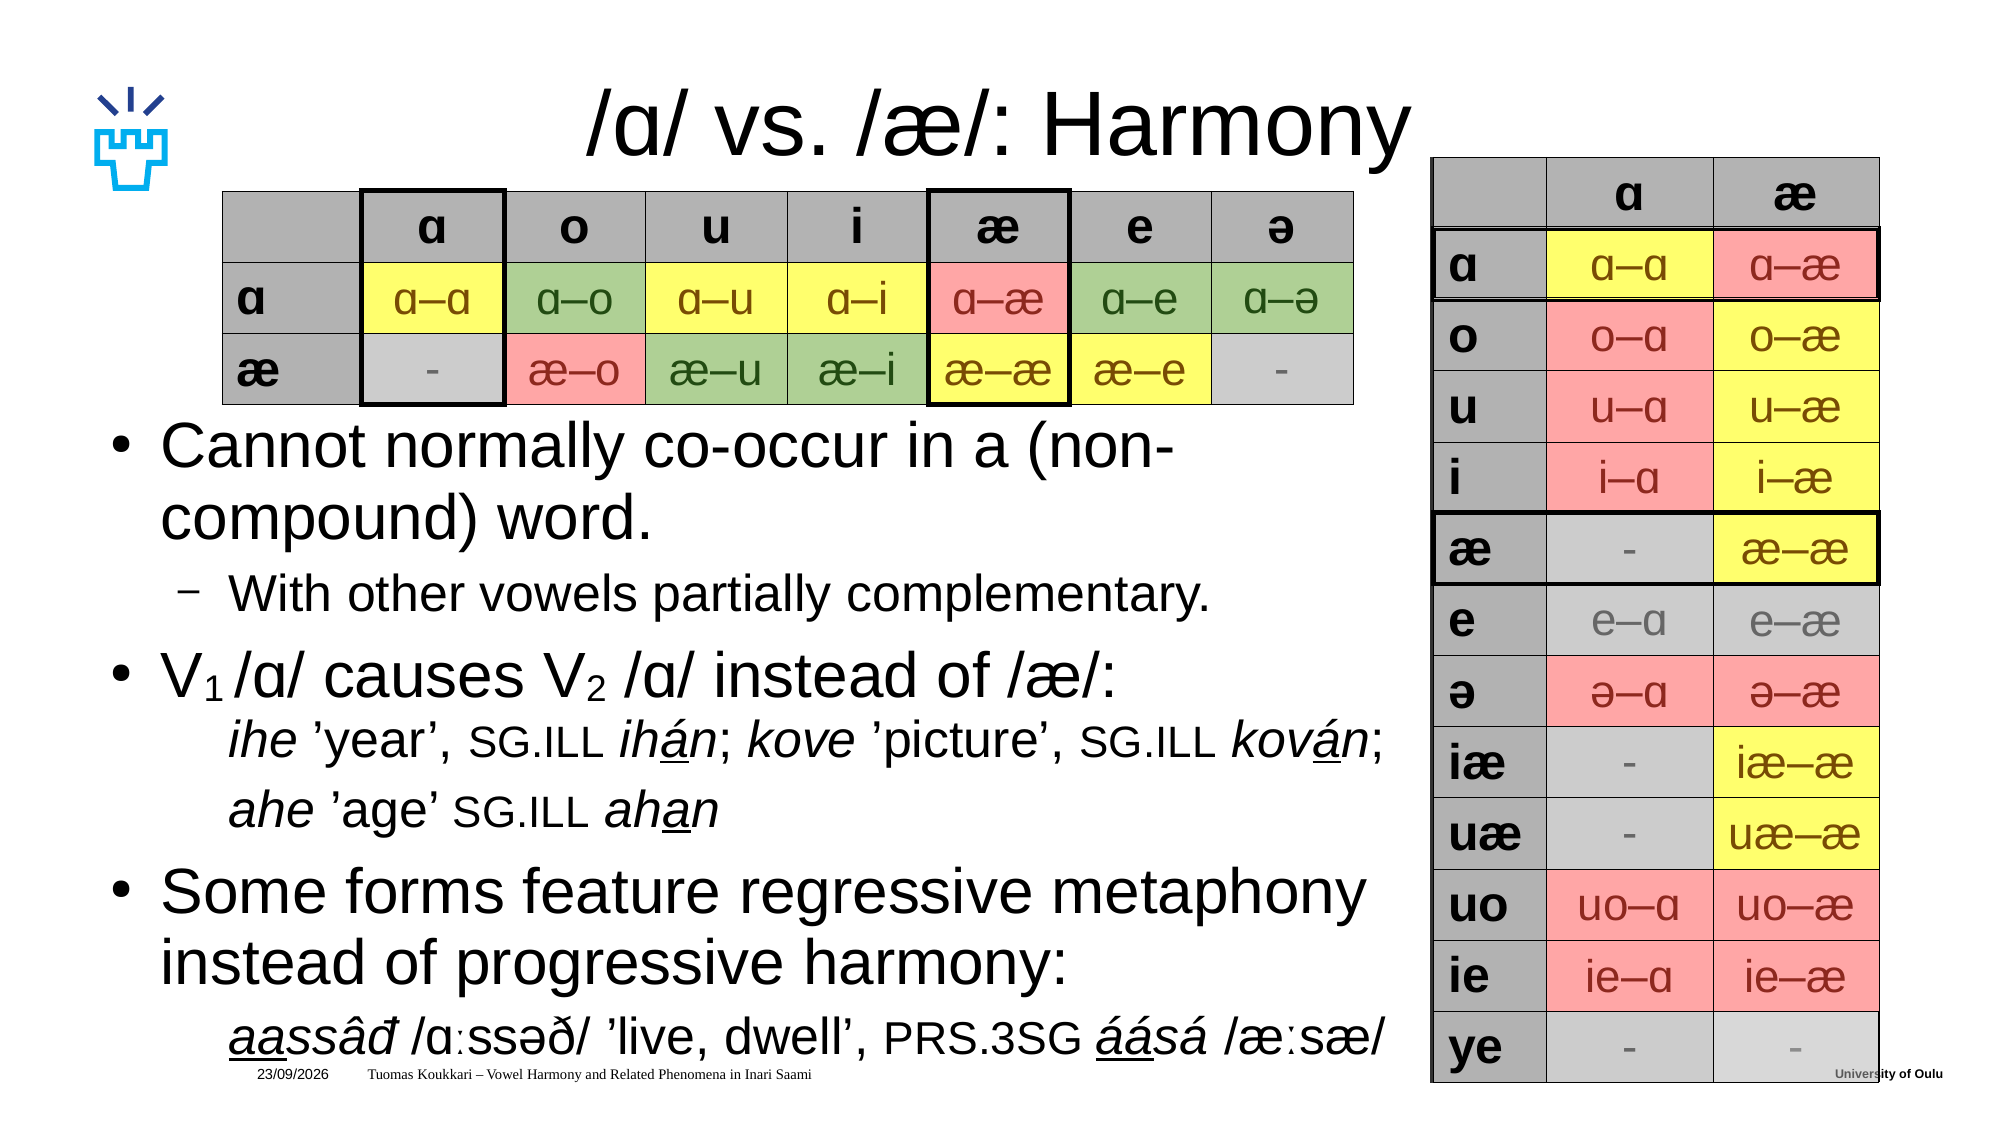

# /ɑ/ vs. /æ/: Harmony
| | ɑ | æ |
| --- | --- | --- |
| ɑ | ɑ–ɑ | ɑ–æ |
| o | o–ɑ | o–æ |
| u | u–ɑ | u–æ |
| i | i–ɑ | i–æ |
| æ | - | æ–æ |
| e | e–ɑ | e–æ |
| ə | ə–ɑ | ə–æ |
| iæ | - | iæ–æ |
| uæ | - | uæ–æ |
| uo | uo–ɑ | uo–æ |
| ie | ie–ɑ | ie–æ |
| ye | - | - |
| | ɑ | o | u | i | æ | e | ə |
| --- | --- | --- | --- | --- | --- | --- | --- |
| ɑ | ɑ–ɑ | ɑ–o | ɑ–u | ɑ–i | ɑ–æ | ɑ–e | ɑ–ə |
| æ | - | æ–o | æ–u | æ–i | æ–æ | æ–e | - |
Cannot normally co-occur in a (non-compound) word.
With other vowels partially complementary.
V1 /ɑ/ causes V2 /ɑ/ instead of /æ/:
ihe ’year’, SG.ILL ihán; kove ’picture’, SG.ILL kován;
ahe ’age’ SG.ILL ahan
Some forms feature regressive metaphony instead of progressive harmony:
aassâđ /ɑːssəð/ ’live, dwell’, PRS.3SG áásá /æːsæ/
https://github.com/tkoukkar/anaraskiela/blob/master/Koukkari_Tuomas-CIFUXIII-oovdanpyehtim.pdf